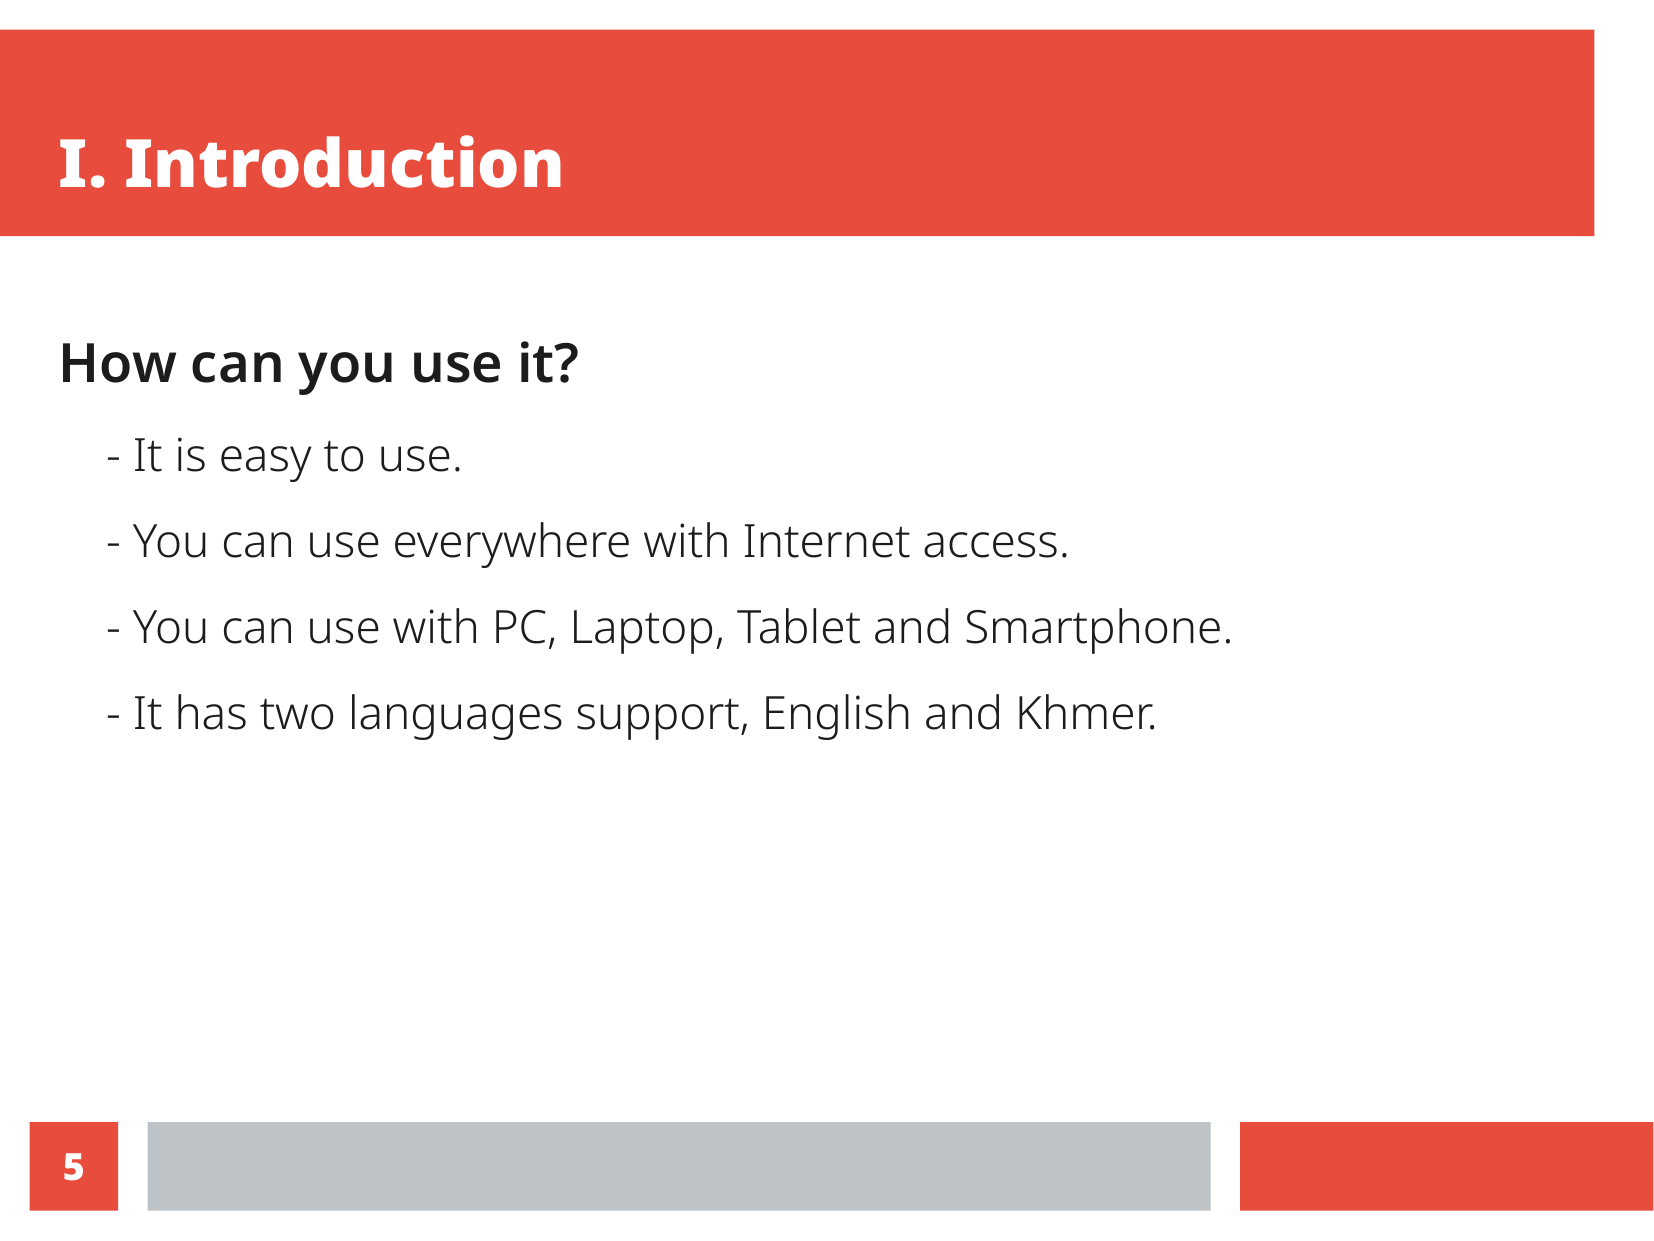

# I. Introduction
How can you use it?
- It is easy to use.
- You can use everywhere with Internet access.
- You can use with PC, Laptop, Tablet and Smartphone.
- It has two languages support, English and Khmer.
5